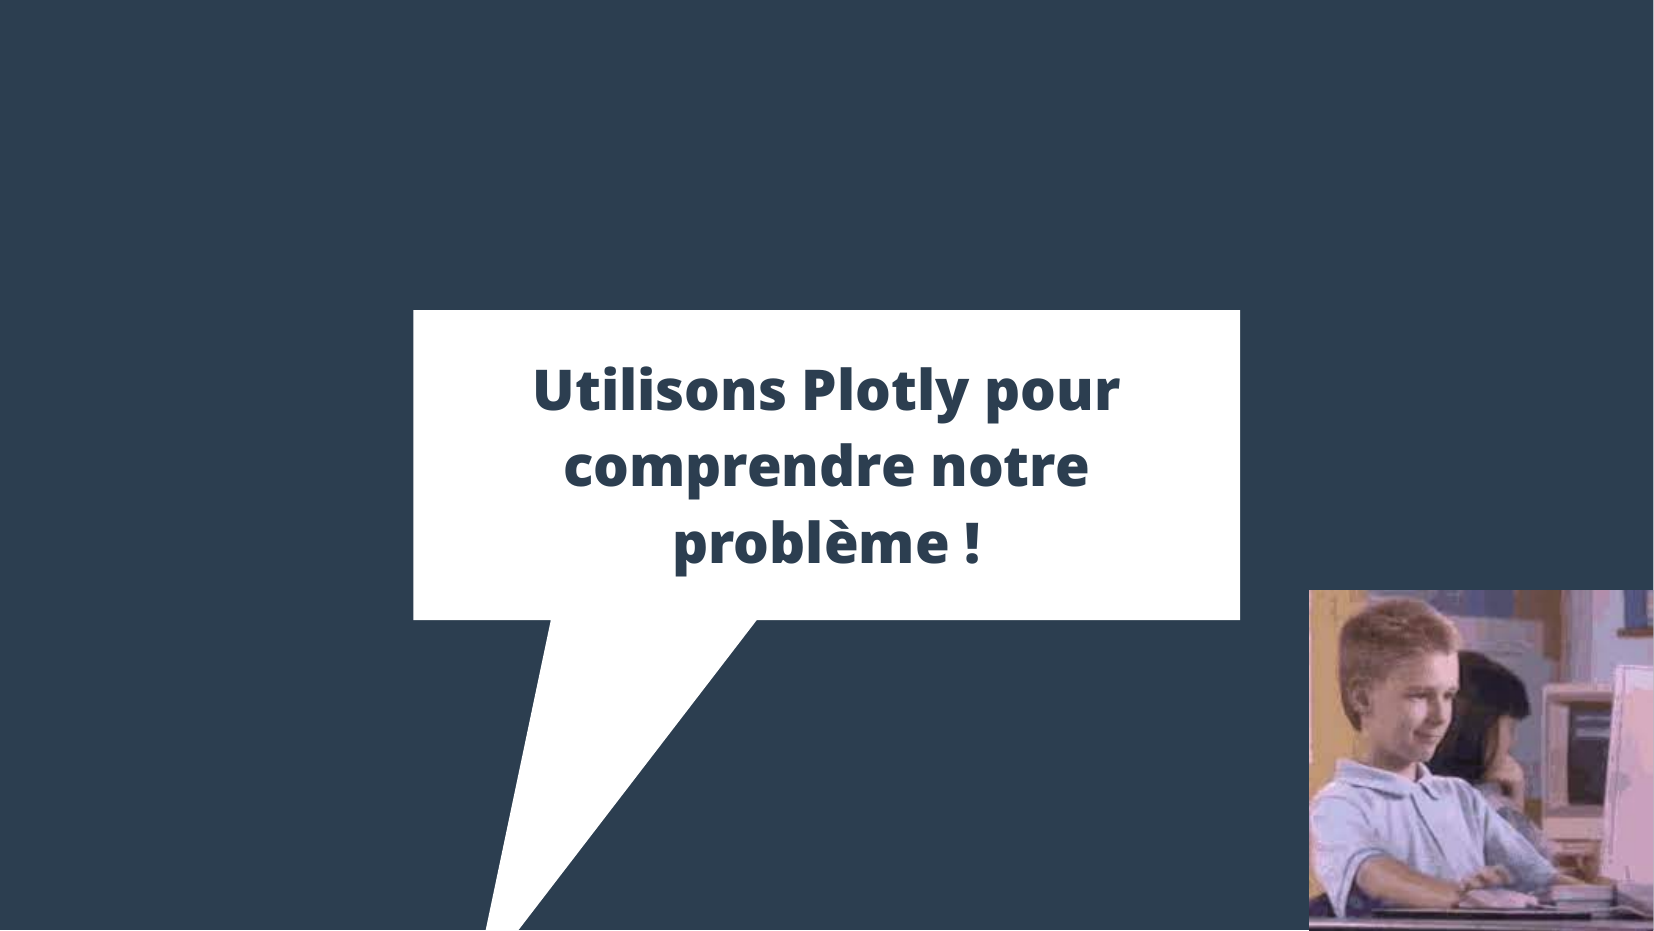

# Utilisons Plotly pour comprendre notre problème !
15